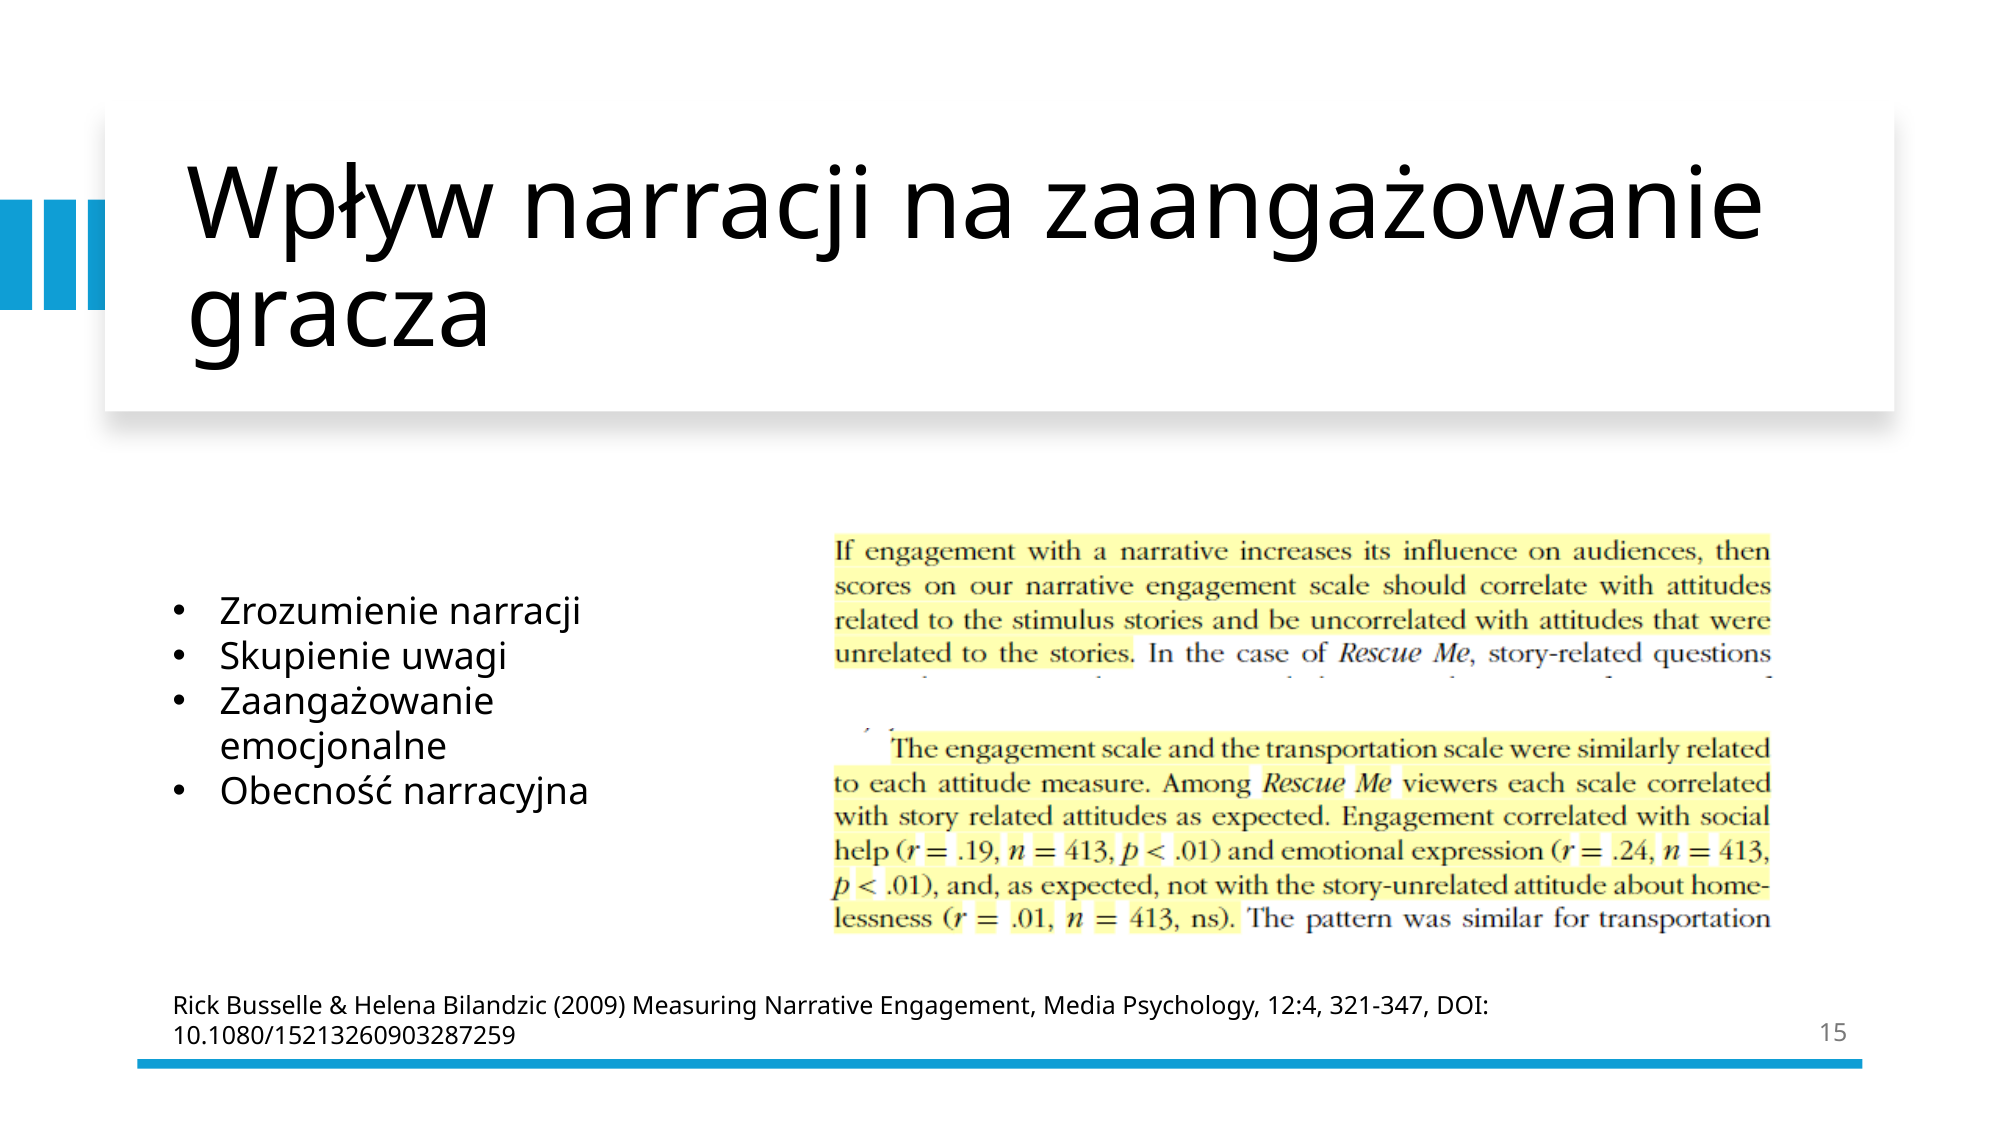

# Wpływ narracji na zaangażowanie gracza
Zrozumienie narracji
Skupienie uwagi
Zaangażowanie emocjonalne
Obecność narracyjna
Rick Busselle & Helena Bilandzic (2009) Measuring Narrative Engagement, Media Psychology, 12:4, 321-347, DOI: 10.1080/15213260903287259